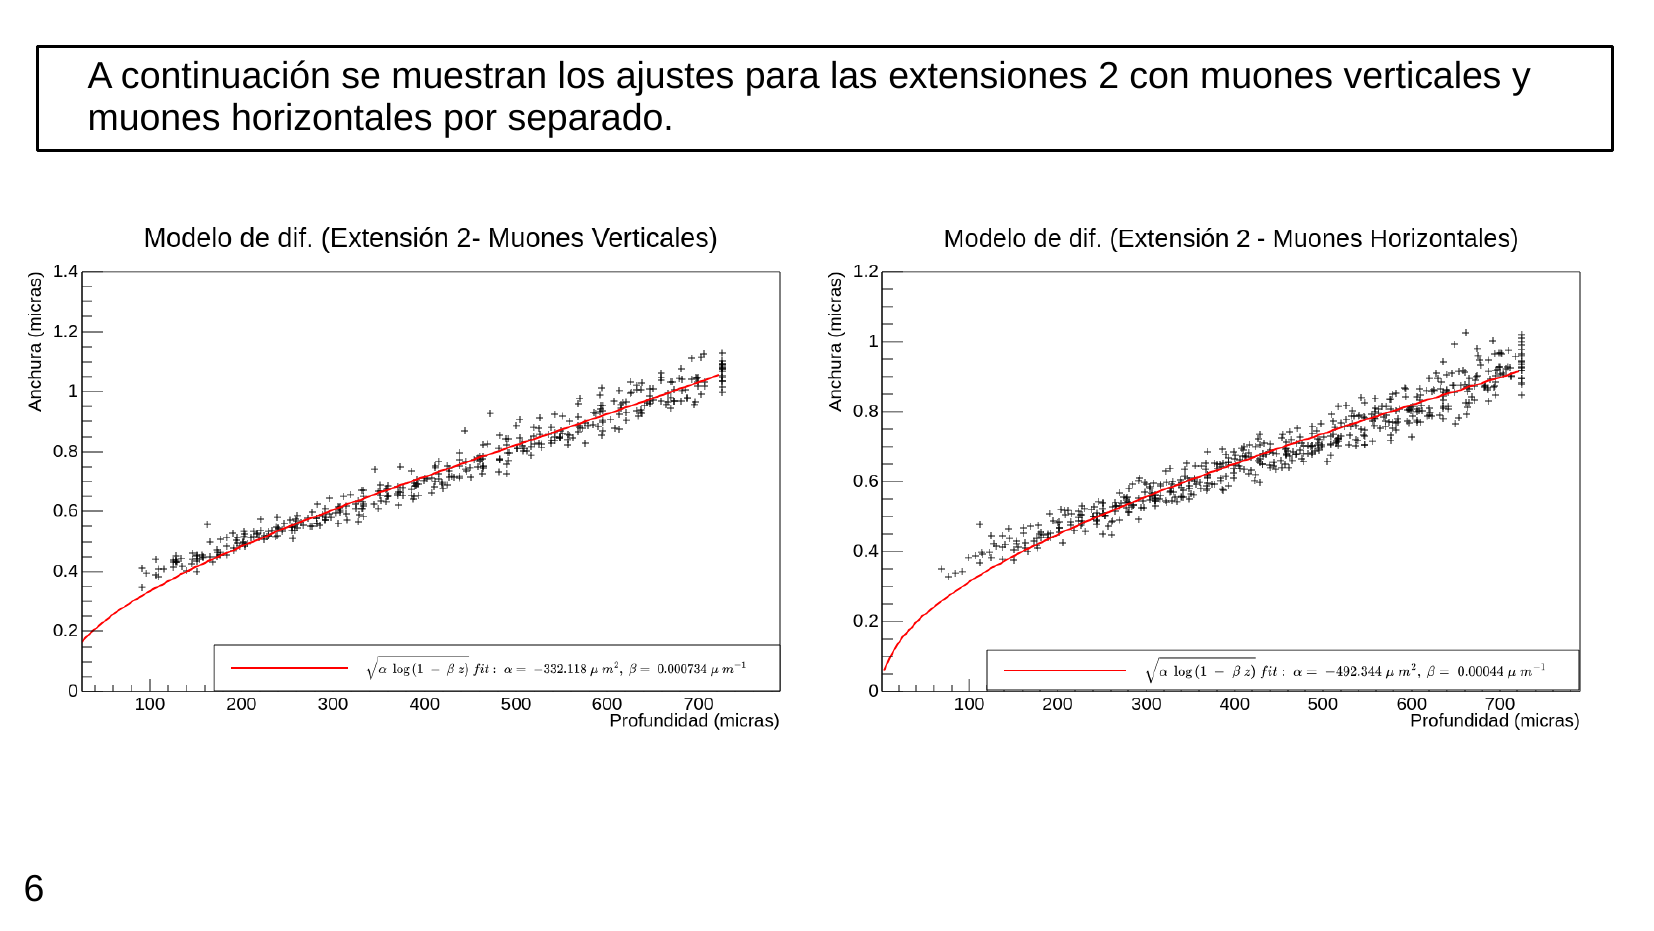

A continuación se muestran los ajustes para las extensiones 2 con muones verticales y muones horizontales por separado.